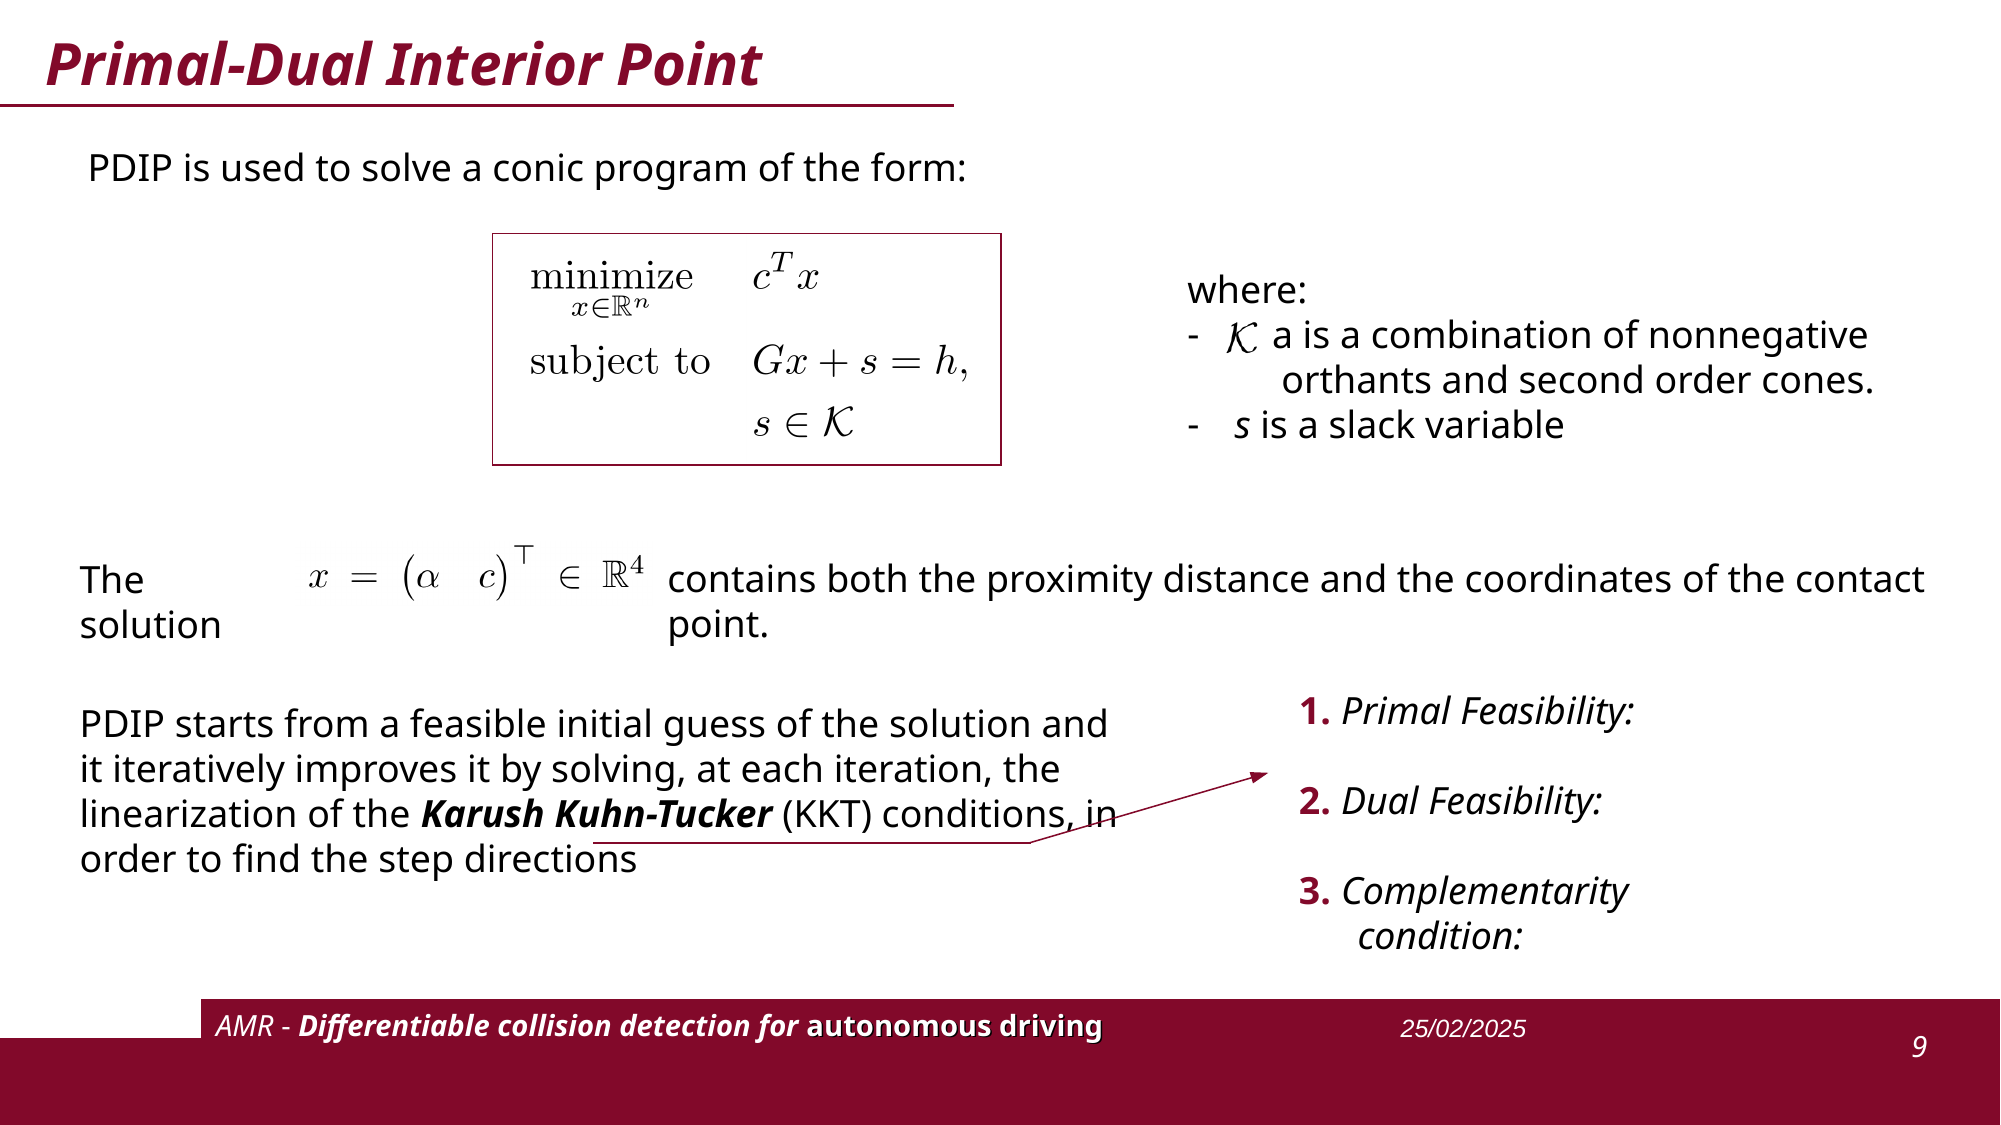

Primal-Dual Interior Point
PDIP is used to solve a conic program of the form:
where:
is a is a combination of nonnegative orthants and second order cones.
s is a slack variable
contains both the proximity distance and the coordinates of the contact point.
The solution
1. Primal Feasibility:
2. Dual Feasibility:
3. Complementarity
 condition:
PDIP starts from a feasible initial guess of the solution and it iteratively improves it by solving, at each iteration, the linearization of the Karush Kuhn-Tucker (KKT) conditions, in order to find the step directions
AMR - Differentiable collision detection for autonomous driving
25/02/2025